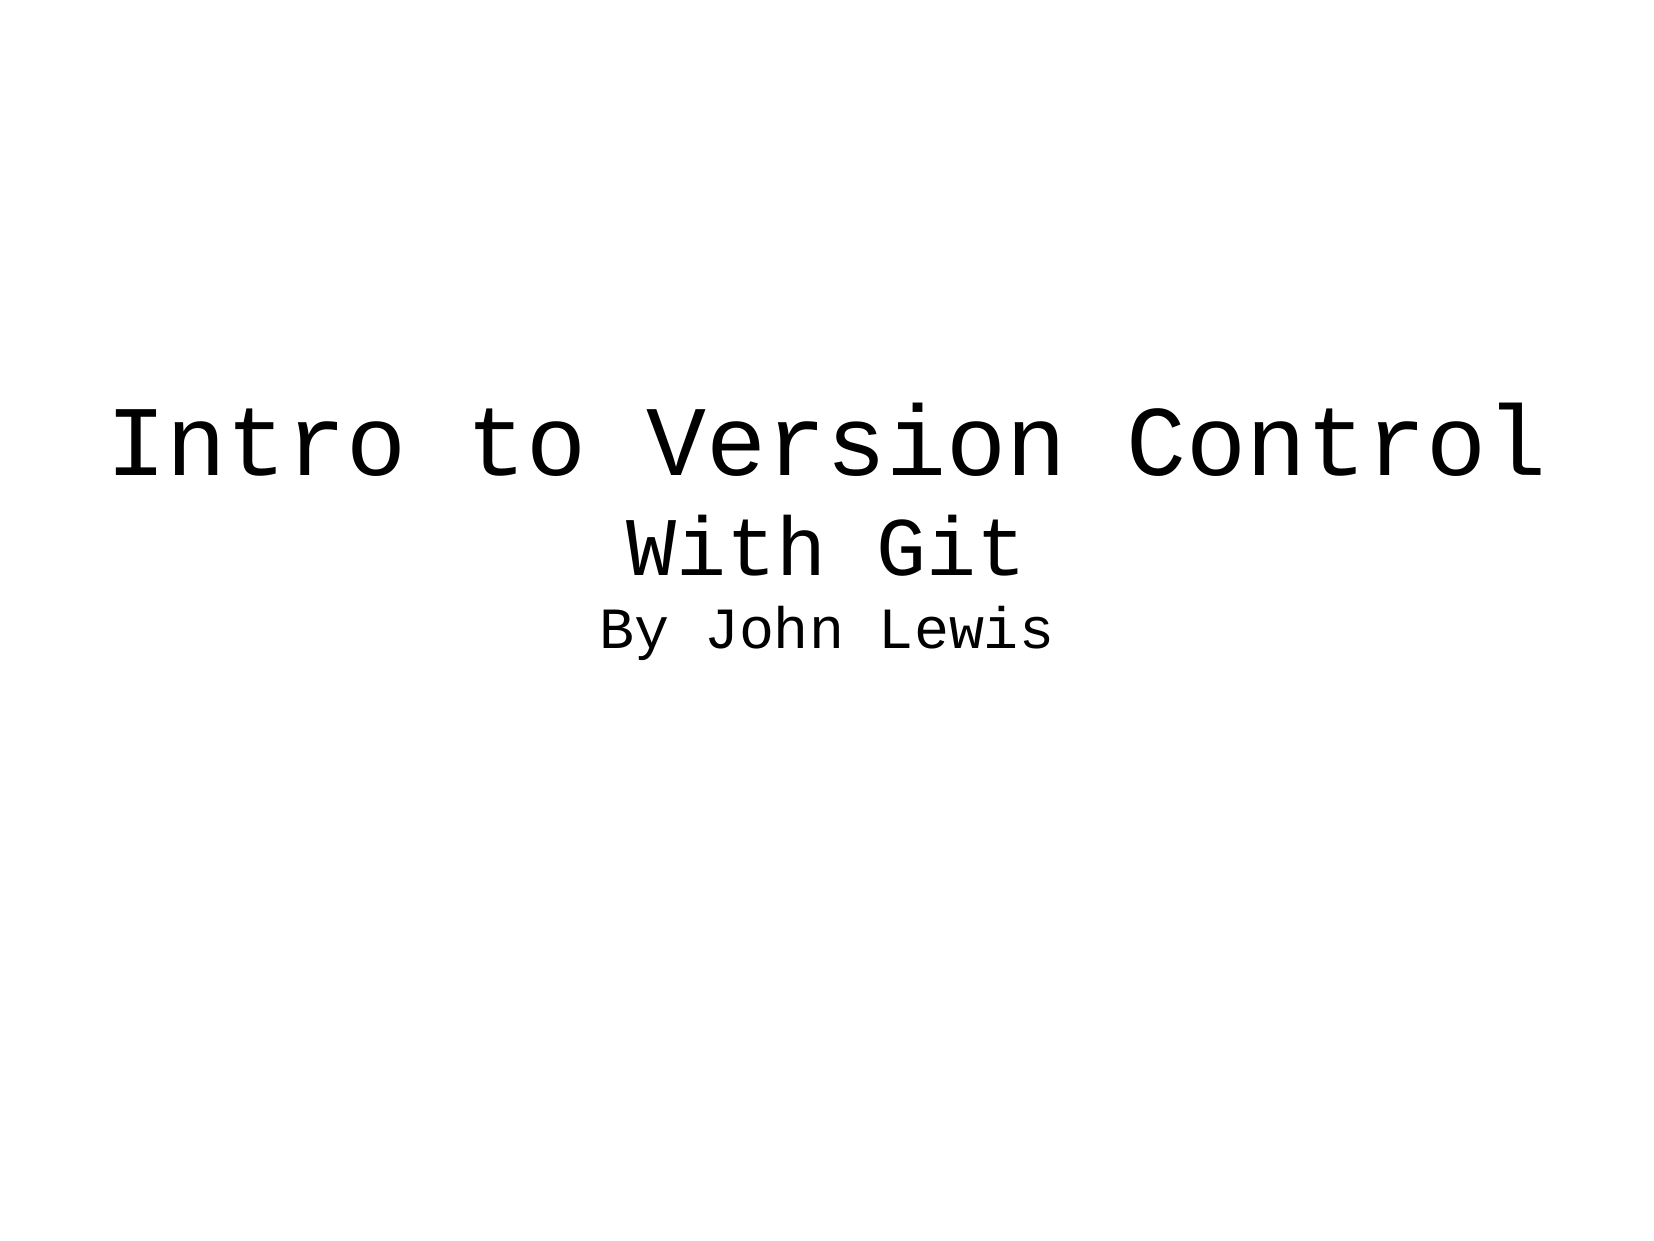

# Intro to Version Control
With Git
By John Lewis